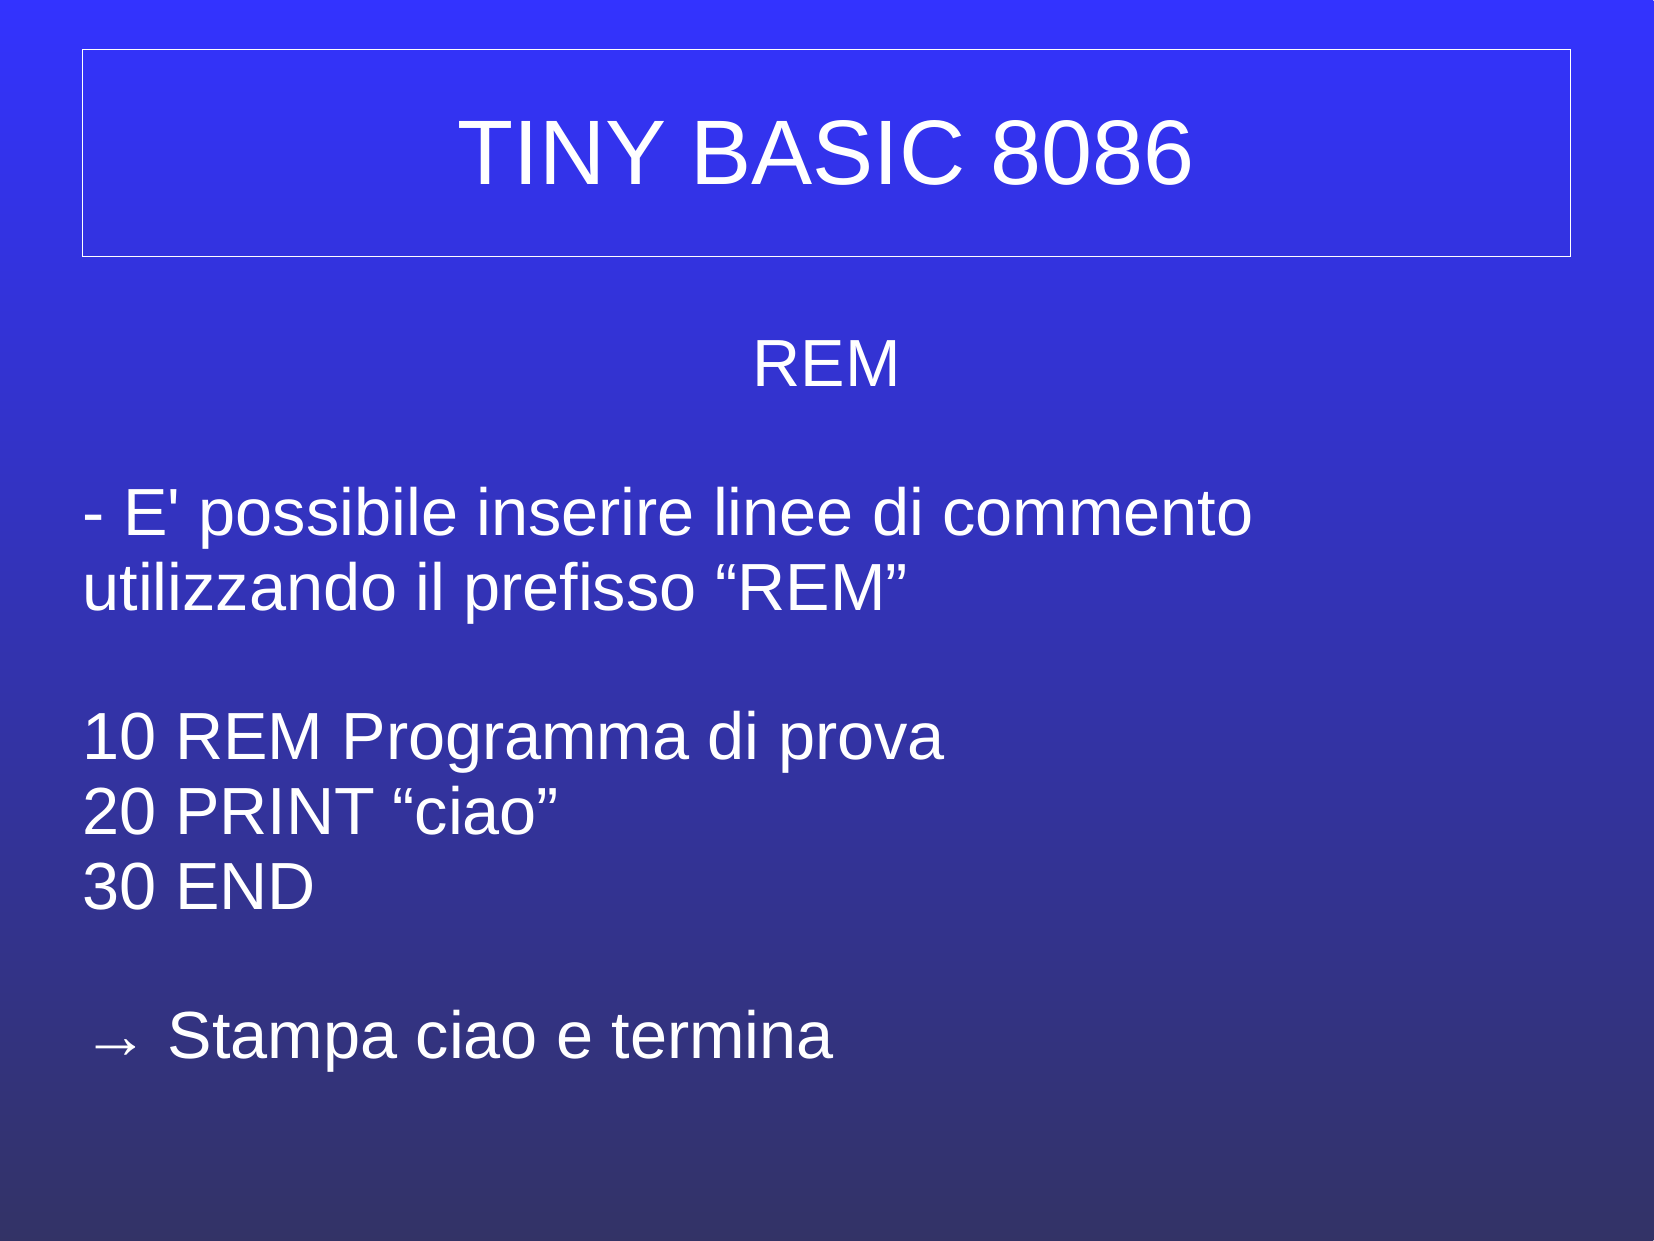

# TINY BASIC 8086
REM
- E' possibile inserire linee di commento utilizzando il prefisso “REM”
10 REM Programma di prova
20 PRINT “ciao”
30 END
→ Stampa ciao e termina